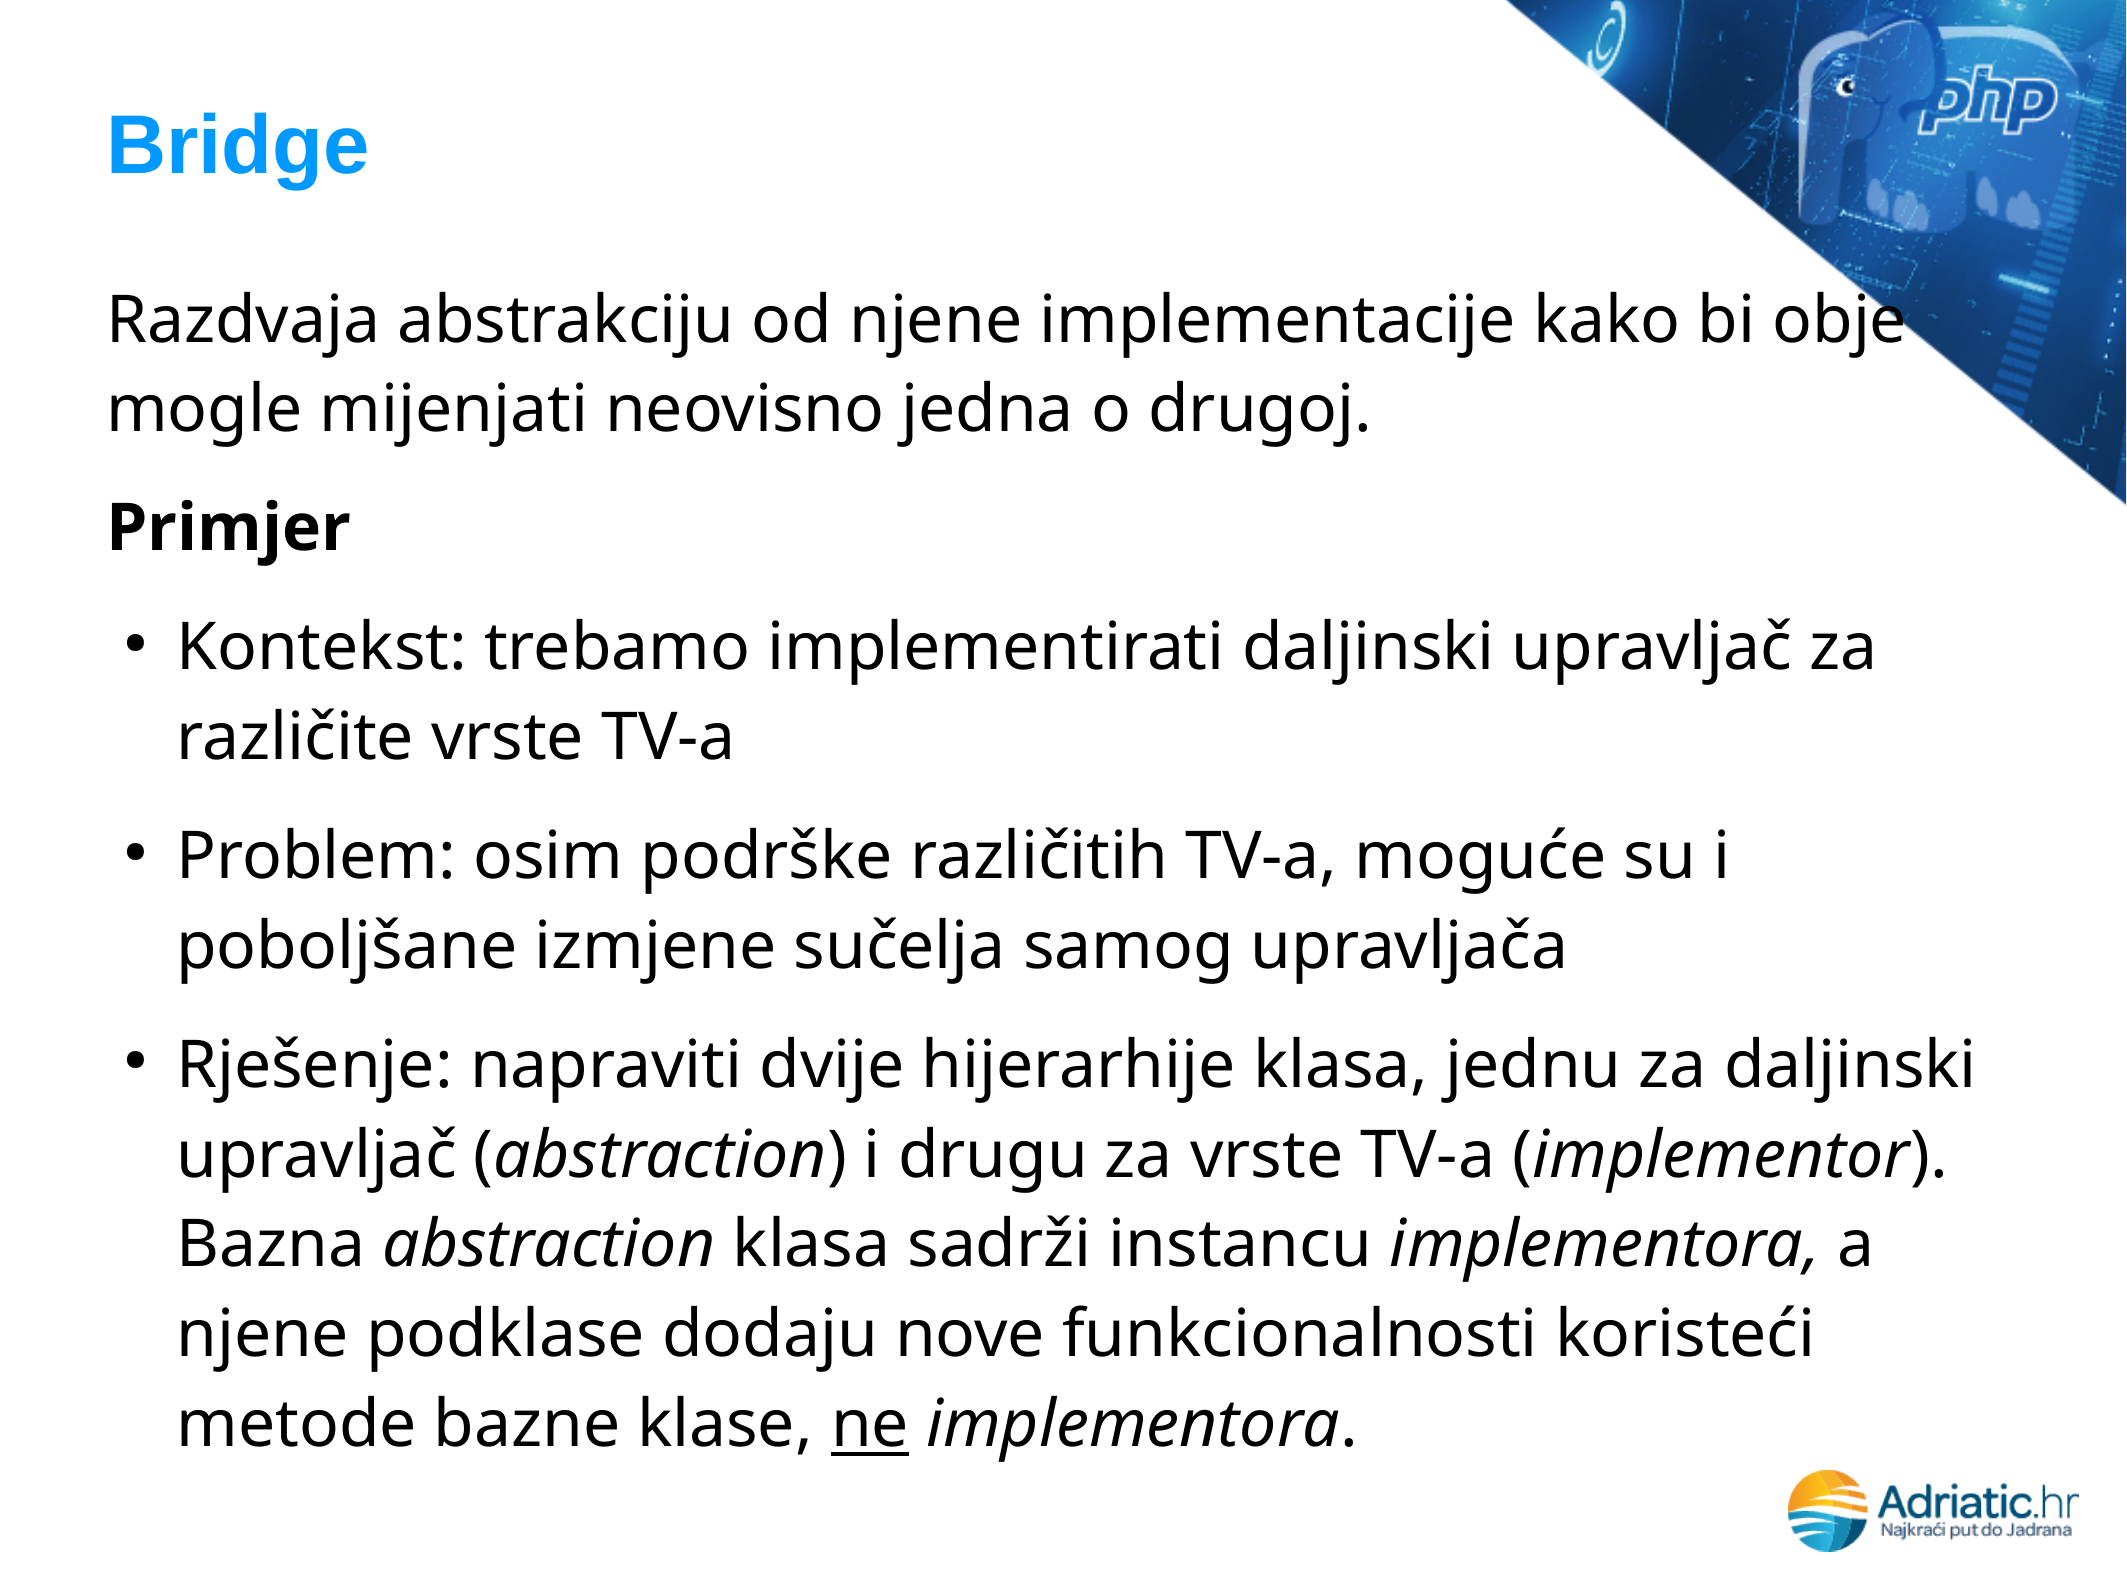

# Bridge
Razdvaja abstrakciju od njene implementacije kako bi obje mogle mijenjati neovisno jedna o drugoj.
Primjer
Kontekst: trebamo implementirati daljinski upravljač za različite vrste TV-a
Problem: osim podrške različitih TV-a, moguće su i poboljšane izmjene sučelja samog upravljača
Rješenje: napraviti dvije hijerarhije klasa, jednu za daljinski upravljač (abstraction) i drugu za vrste TV-a (implementor). Bazna abstraction klasa sadrži instancu implementora, a njene podklase dodaju nove funkcionalnosti koristeći metode bazne klase, ne implementora.